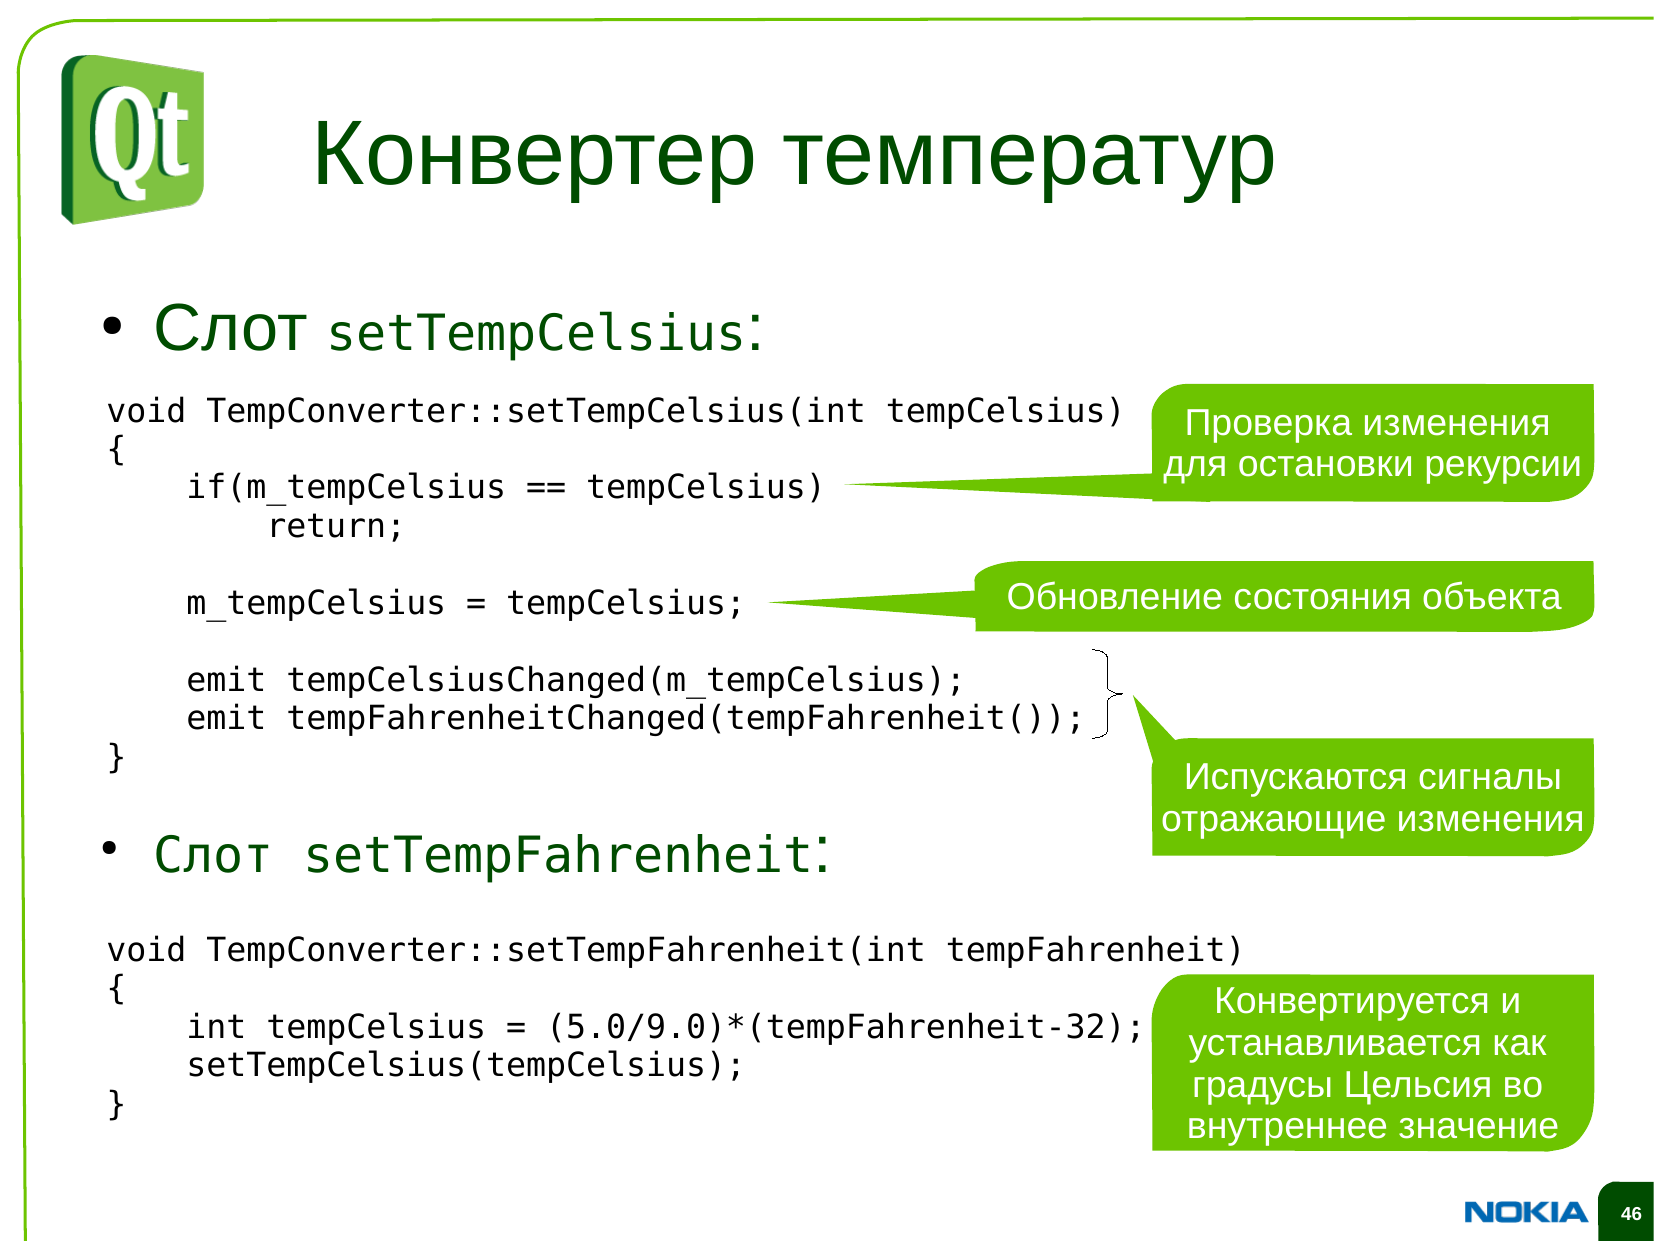

# Конвертер температур
Слот setTempCelsius:
Слот setTempFahrenheit:
void TempConverter::setTempCelsius(int tempCelsius)
{
 if(m_tempCelsius == tempCelsius)
 return;
 m_tempCelsius = tempCelsius;
 emit tempCelsiusChanged(m_tempCelsius);
 emit tempFahrenheitChanged(tempFahrenheit());
}
void TempConverter::setTempFahrenheit(int tempFahrenheit)
{
 int tempCelsius = (5.0/9.0)*(tempFahrenheit-32);
 setTempCelsius(tempCelsius);
}
Проверка изменения
для остановки рекурсии
Обновление состояния объекта
Испускаются сигналы
отражающие изменения
Конвертируется и
устанавливается как
градусы Цельсия во
внутреннее значение